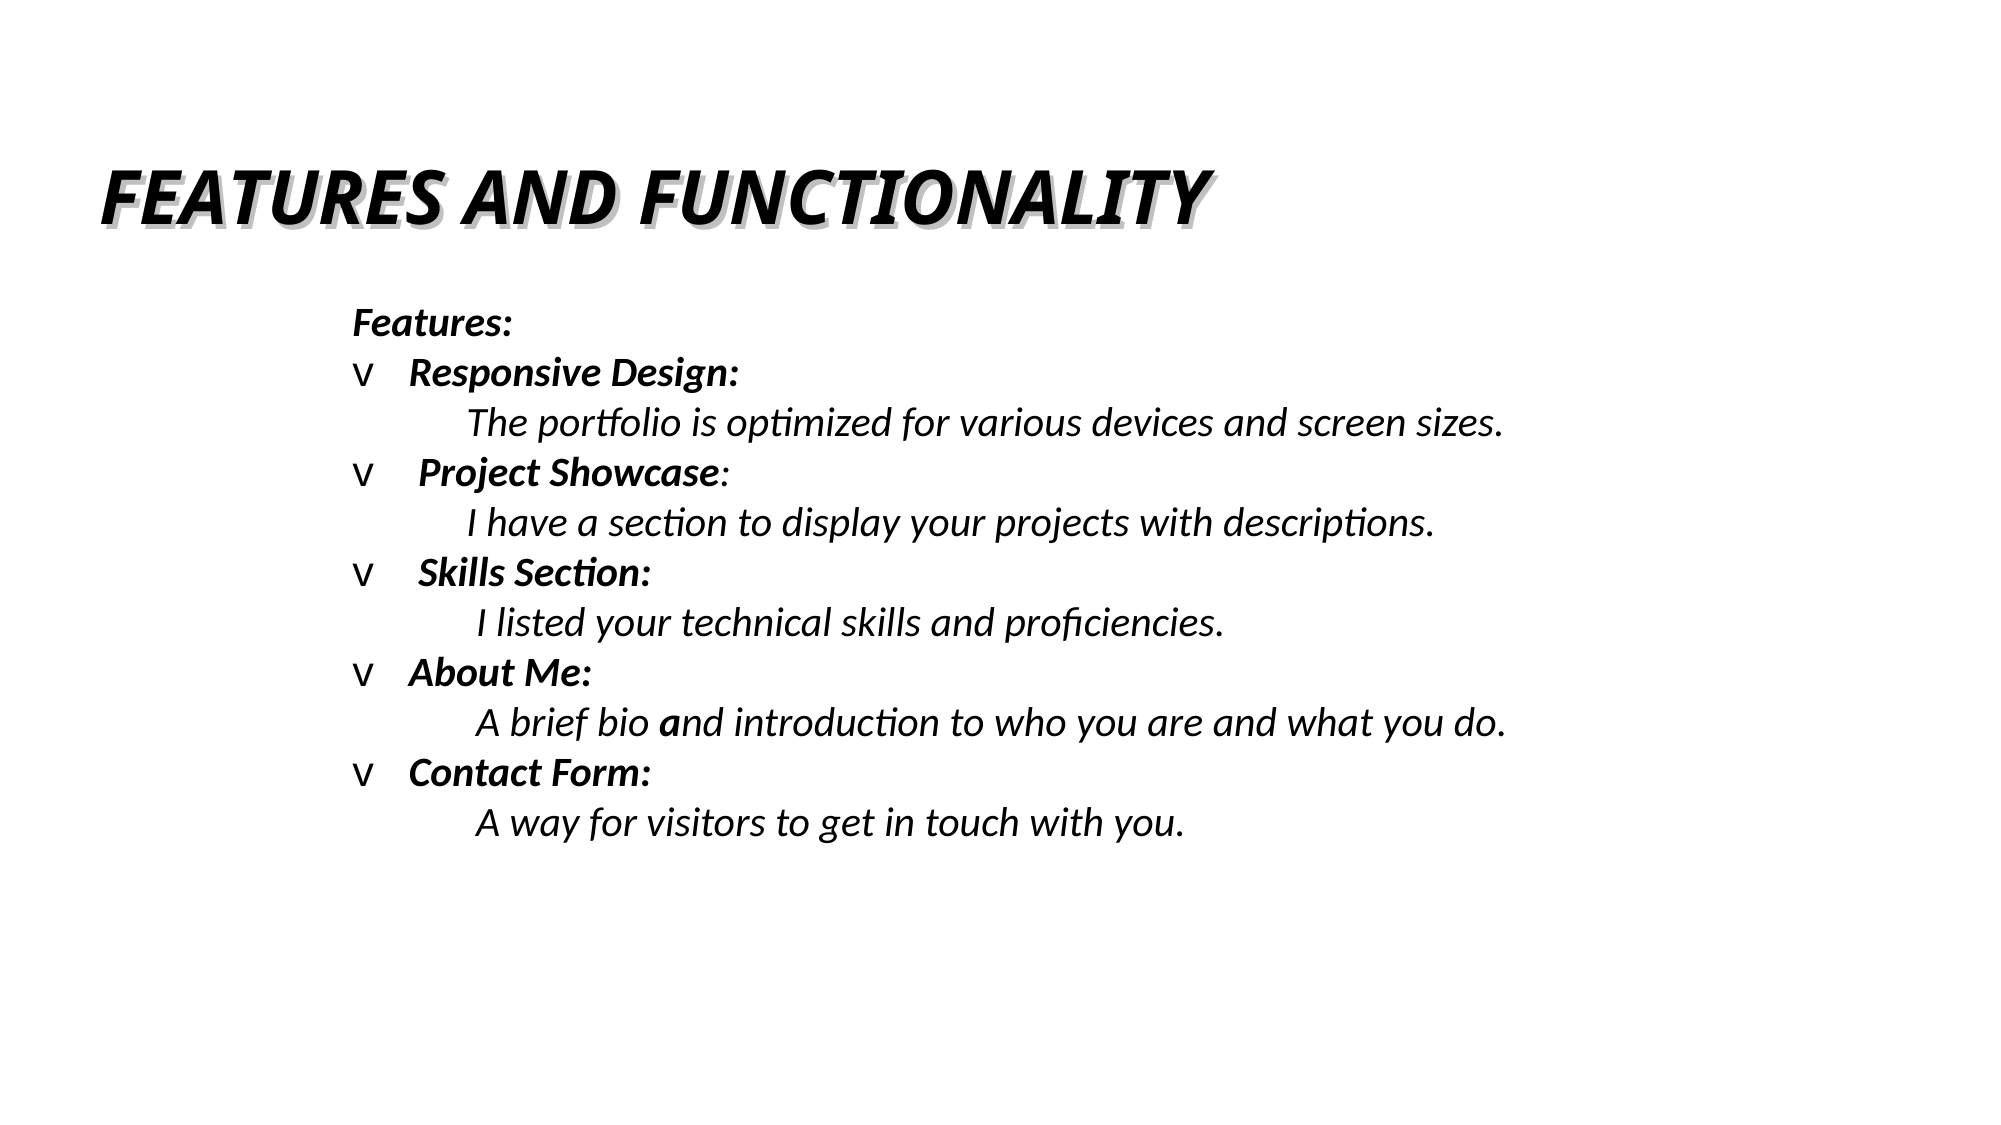

# FEATURES AND FUNCTIONALITY
Features:
Responsive Design:
 The portfolio is optimized for various devices and screen sizes.
 Project Showcase:
 I have a section to display your projects with descriptions.
 Skills Section:
 I listed your technical skills and proficiencies.
About Me:
 A brief bio and introduction to who you are and what you do.
Contact Form:
 A way for visitors to get in touch with you.